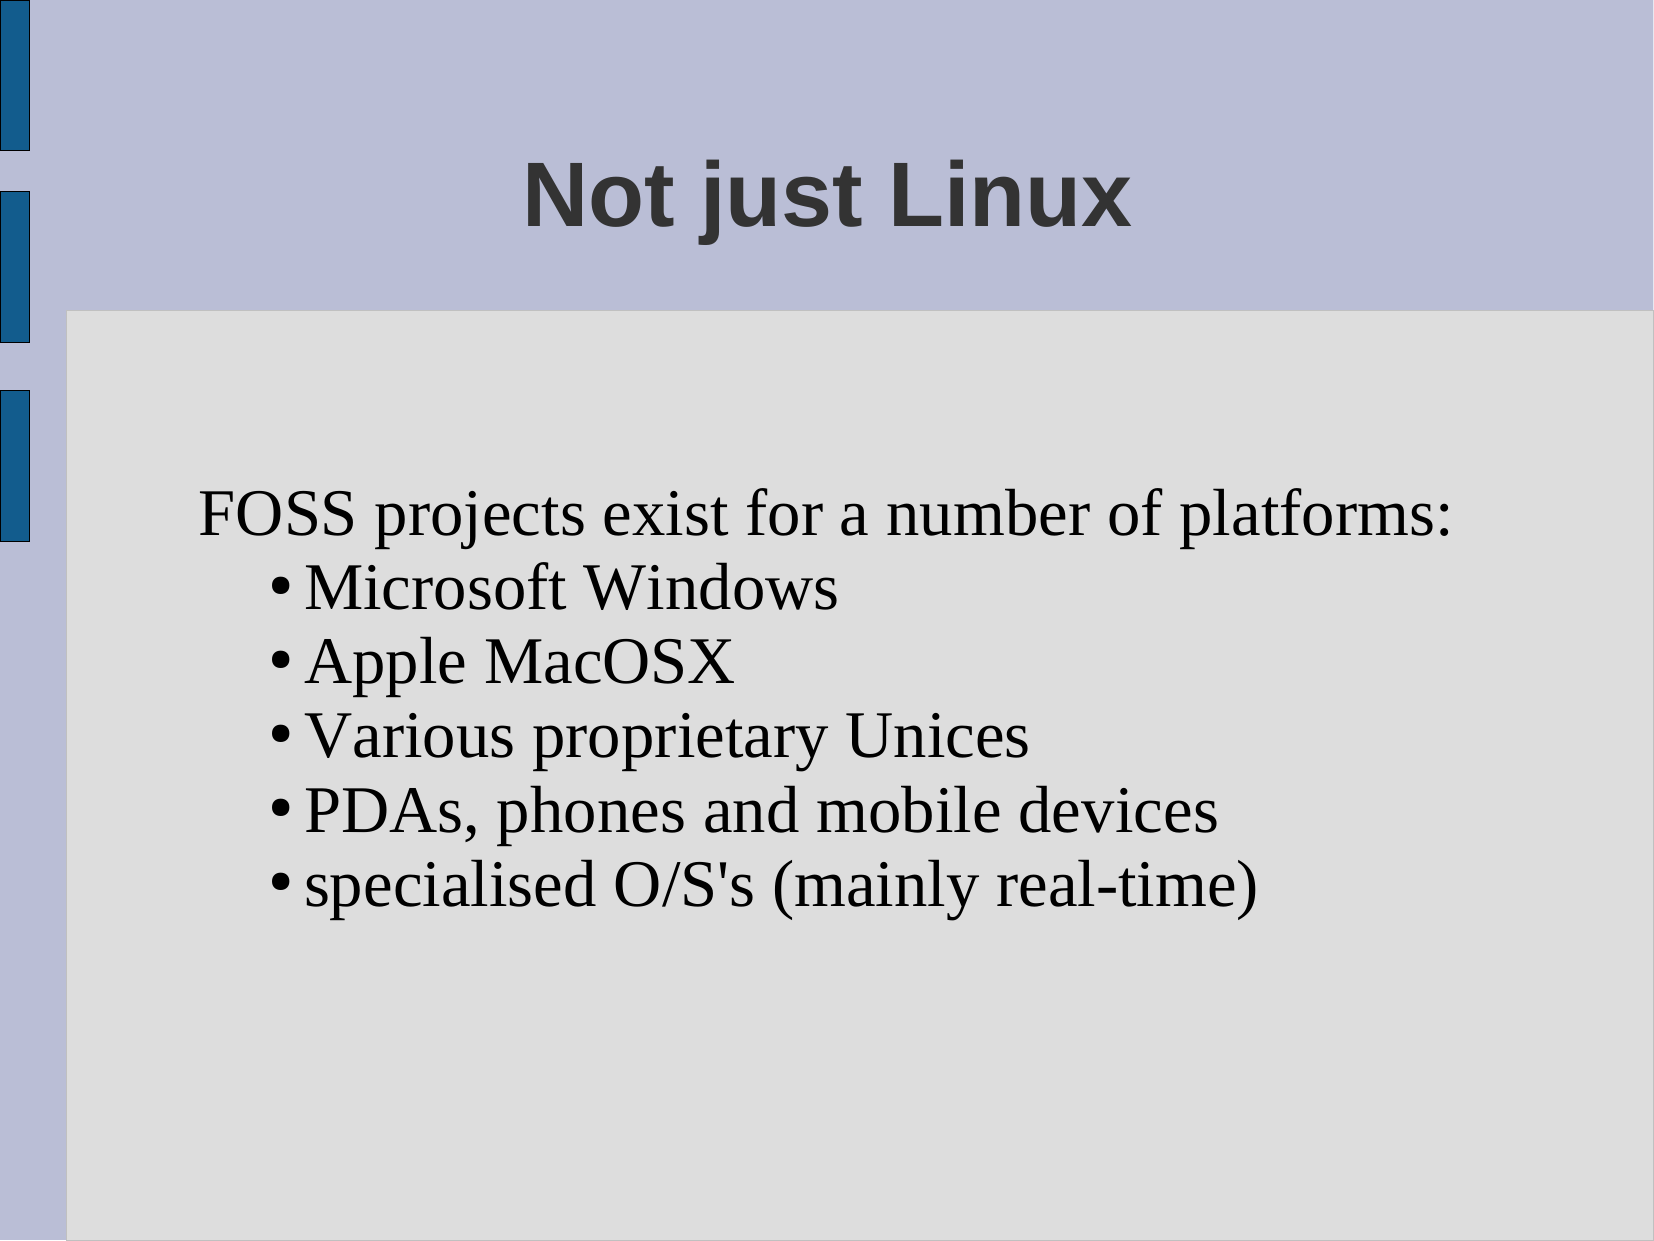

# Not just Linux
FOSS projects exist for a number of platforms:
Microsoft Windows
Apple MacOSX
Various proprietary Unices
PDAs, phones and mobile devices
specialised O/S's (mainly real-time)